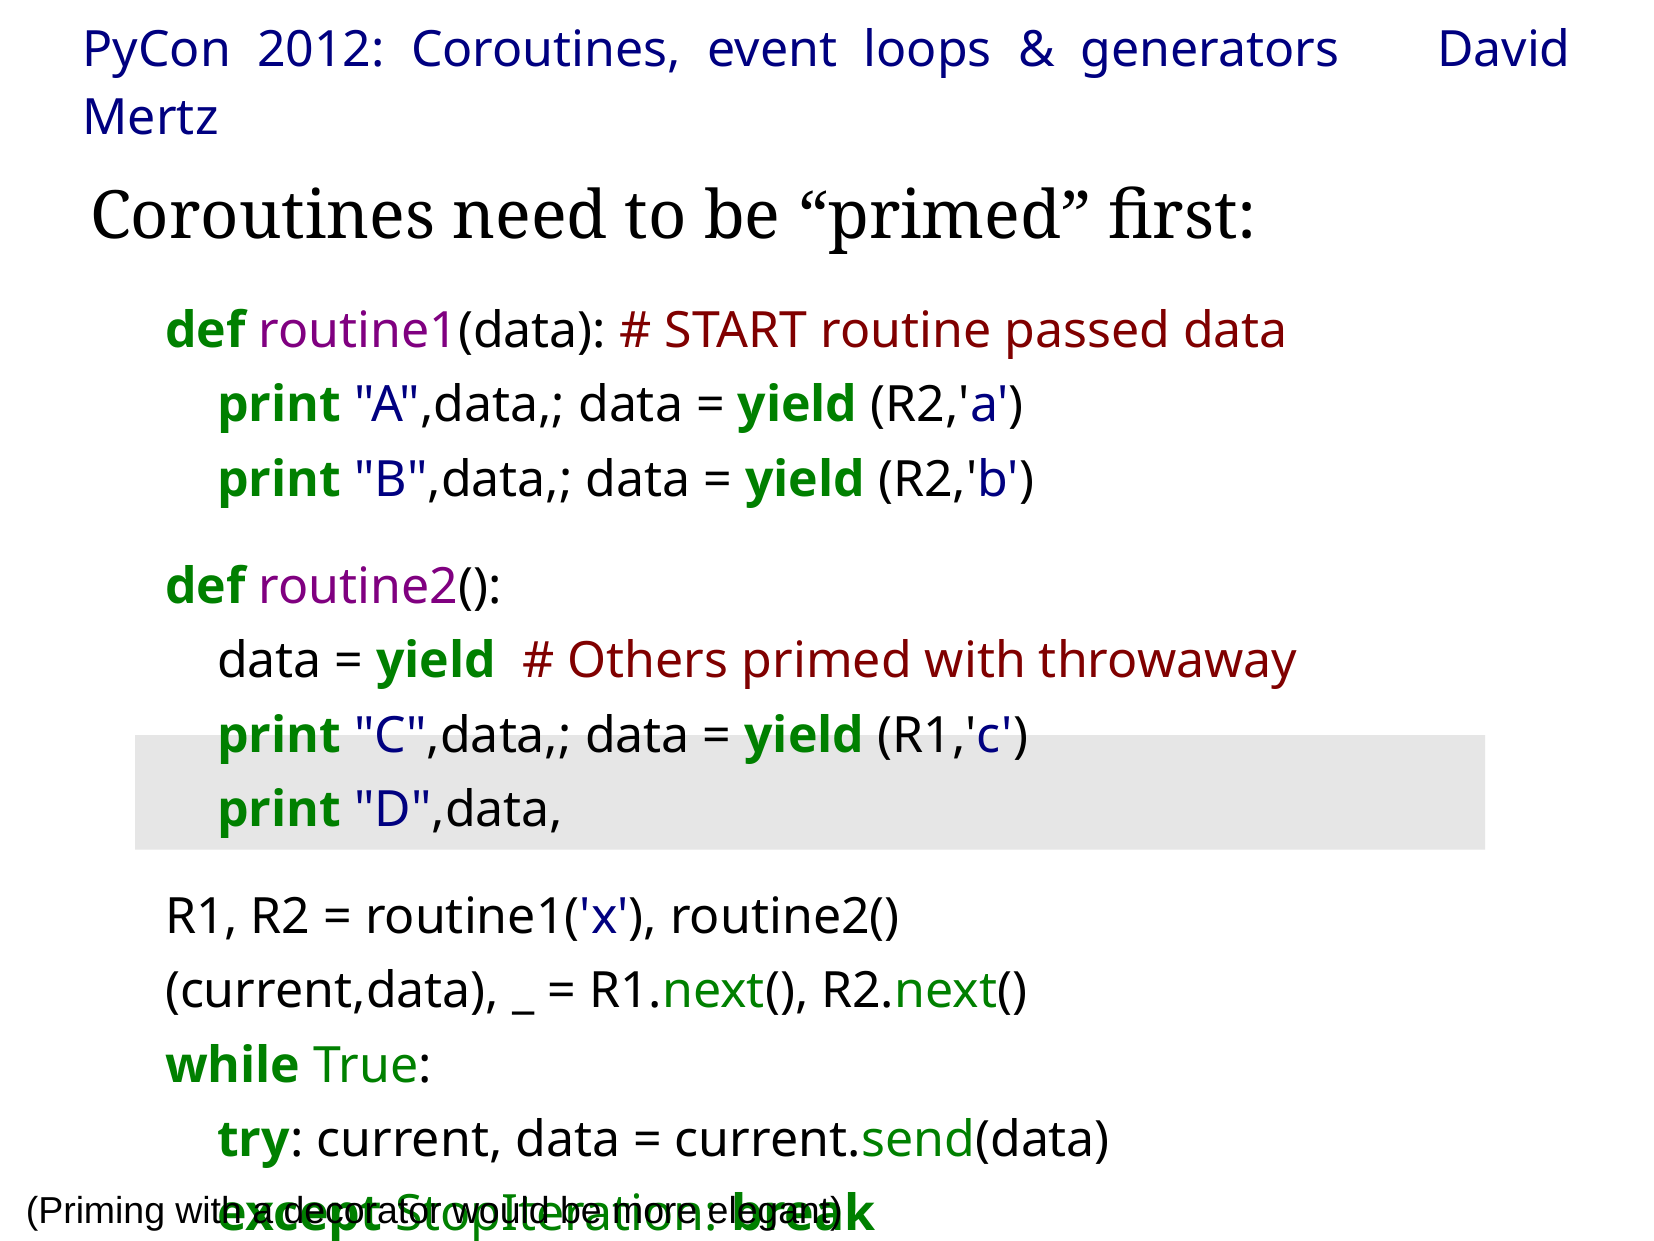

PyCon 2012: Coroutines, event loops & generators		David Mertz
# Coroutines need to be “primed” first:
def routine1(data): # START routine passed data
 print "A",data,; data = yield (R2,'a')
 print "B",data,; data = yield (R2,'b')
def routine2():
 data = yield # Others primed with throwaway
 print "C",data,; data = yield (R1,'c')
 print "D",data,
R1, R2 = routine1('x'), routine2()
(current,data), _ = R1.next(), R2.next()
while True:
 try: current, data = current.send(data)
 except StopIteration: break
# Prints -> A x C a B c D b
(Priming with a decorator would be more elegant)